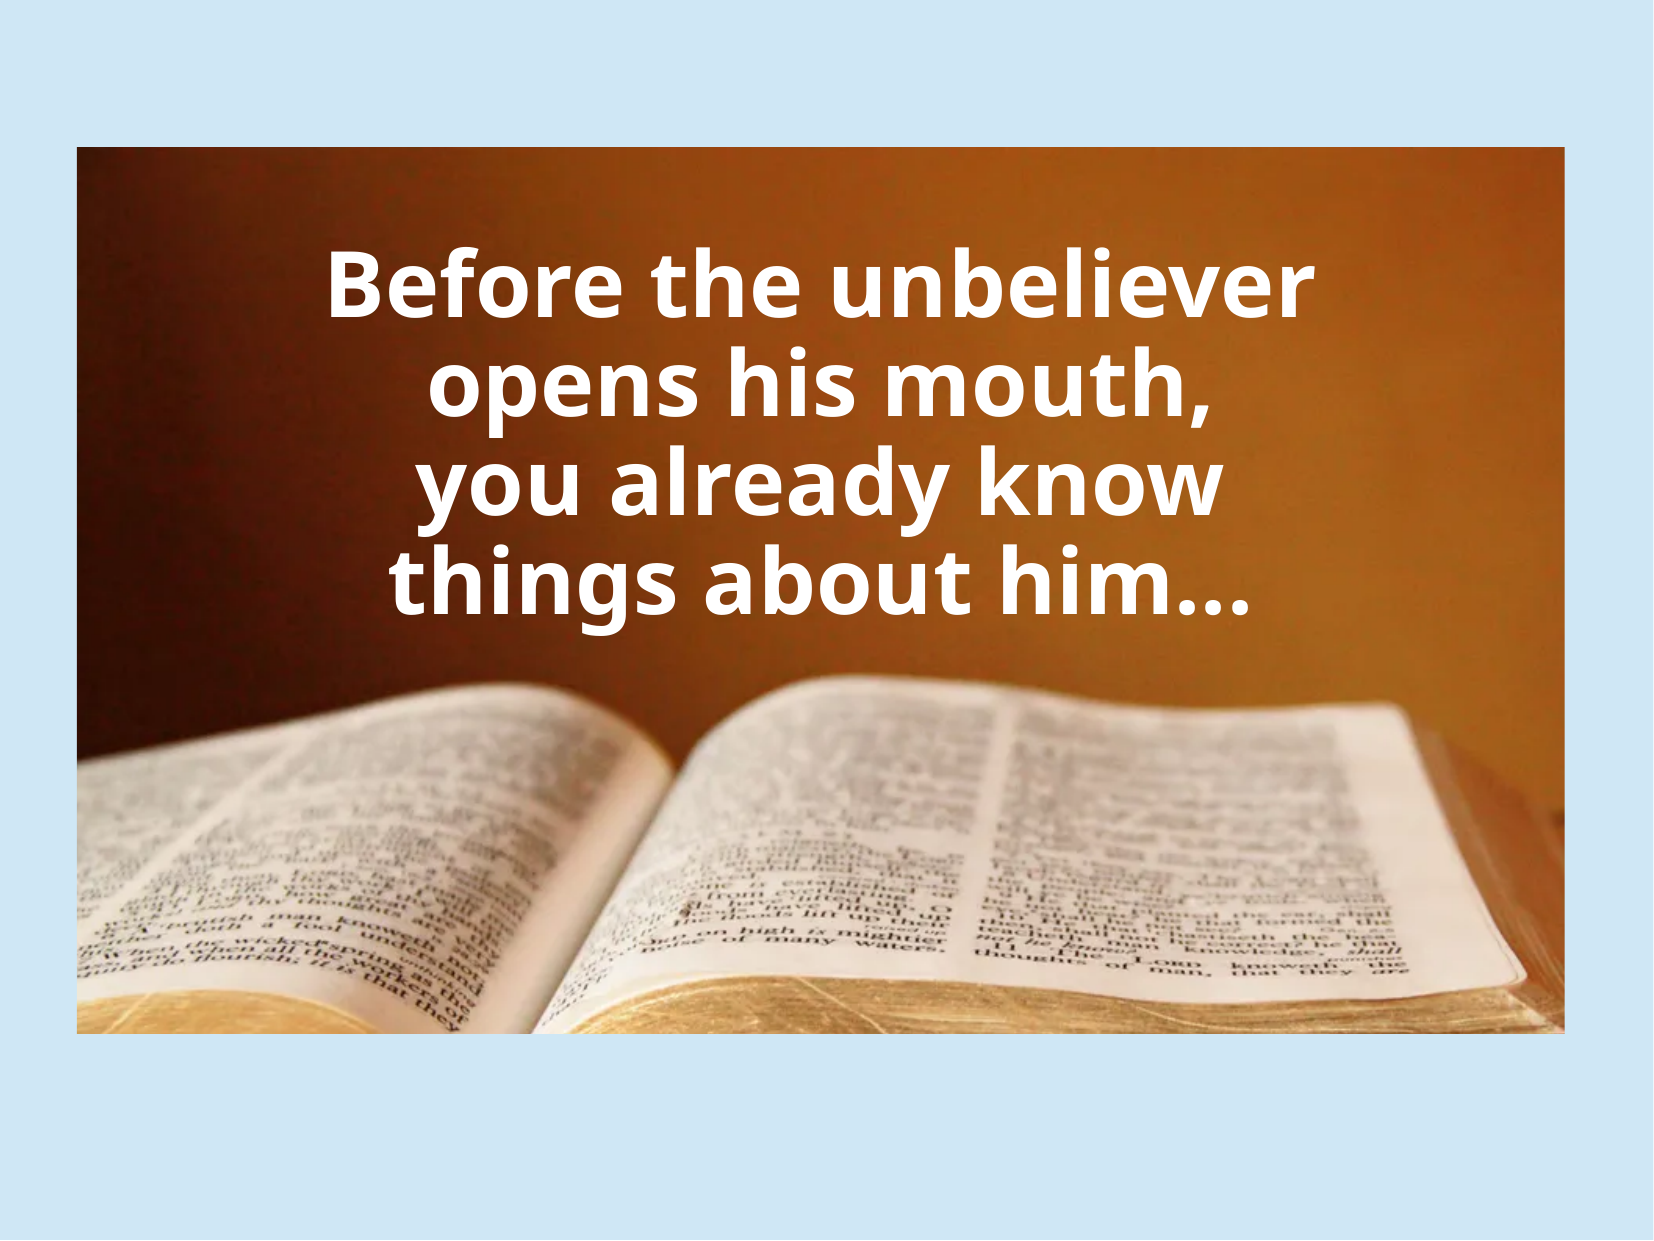

# Before the unbeliever opens his mouth, you already know things about him...